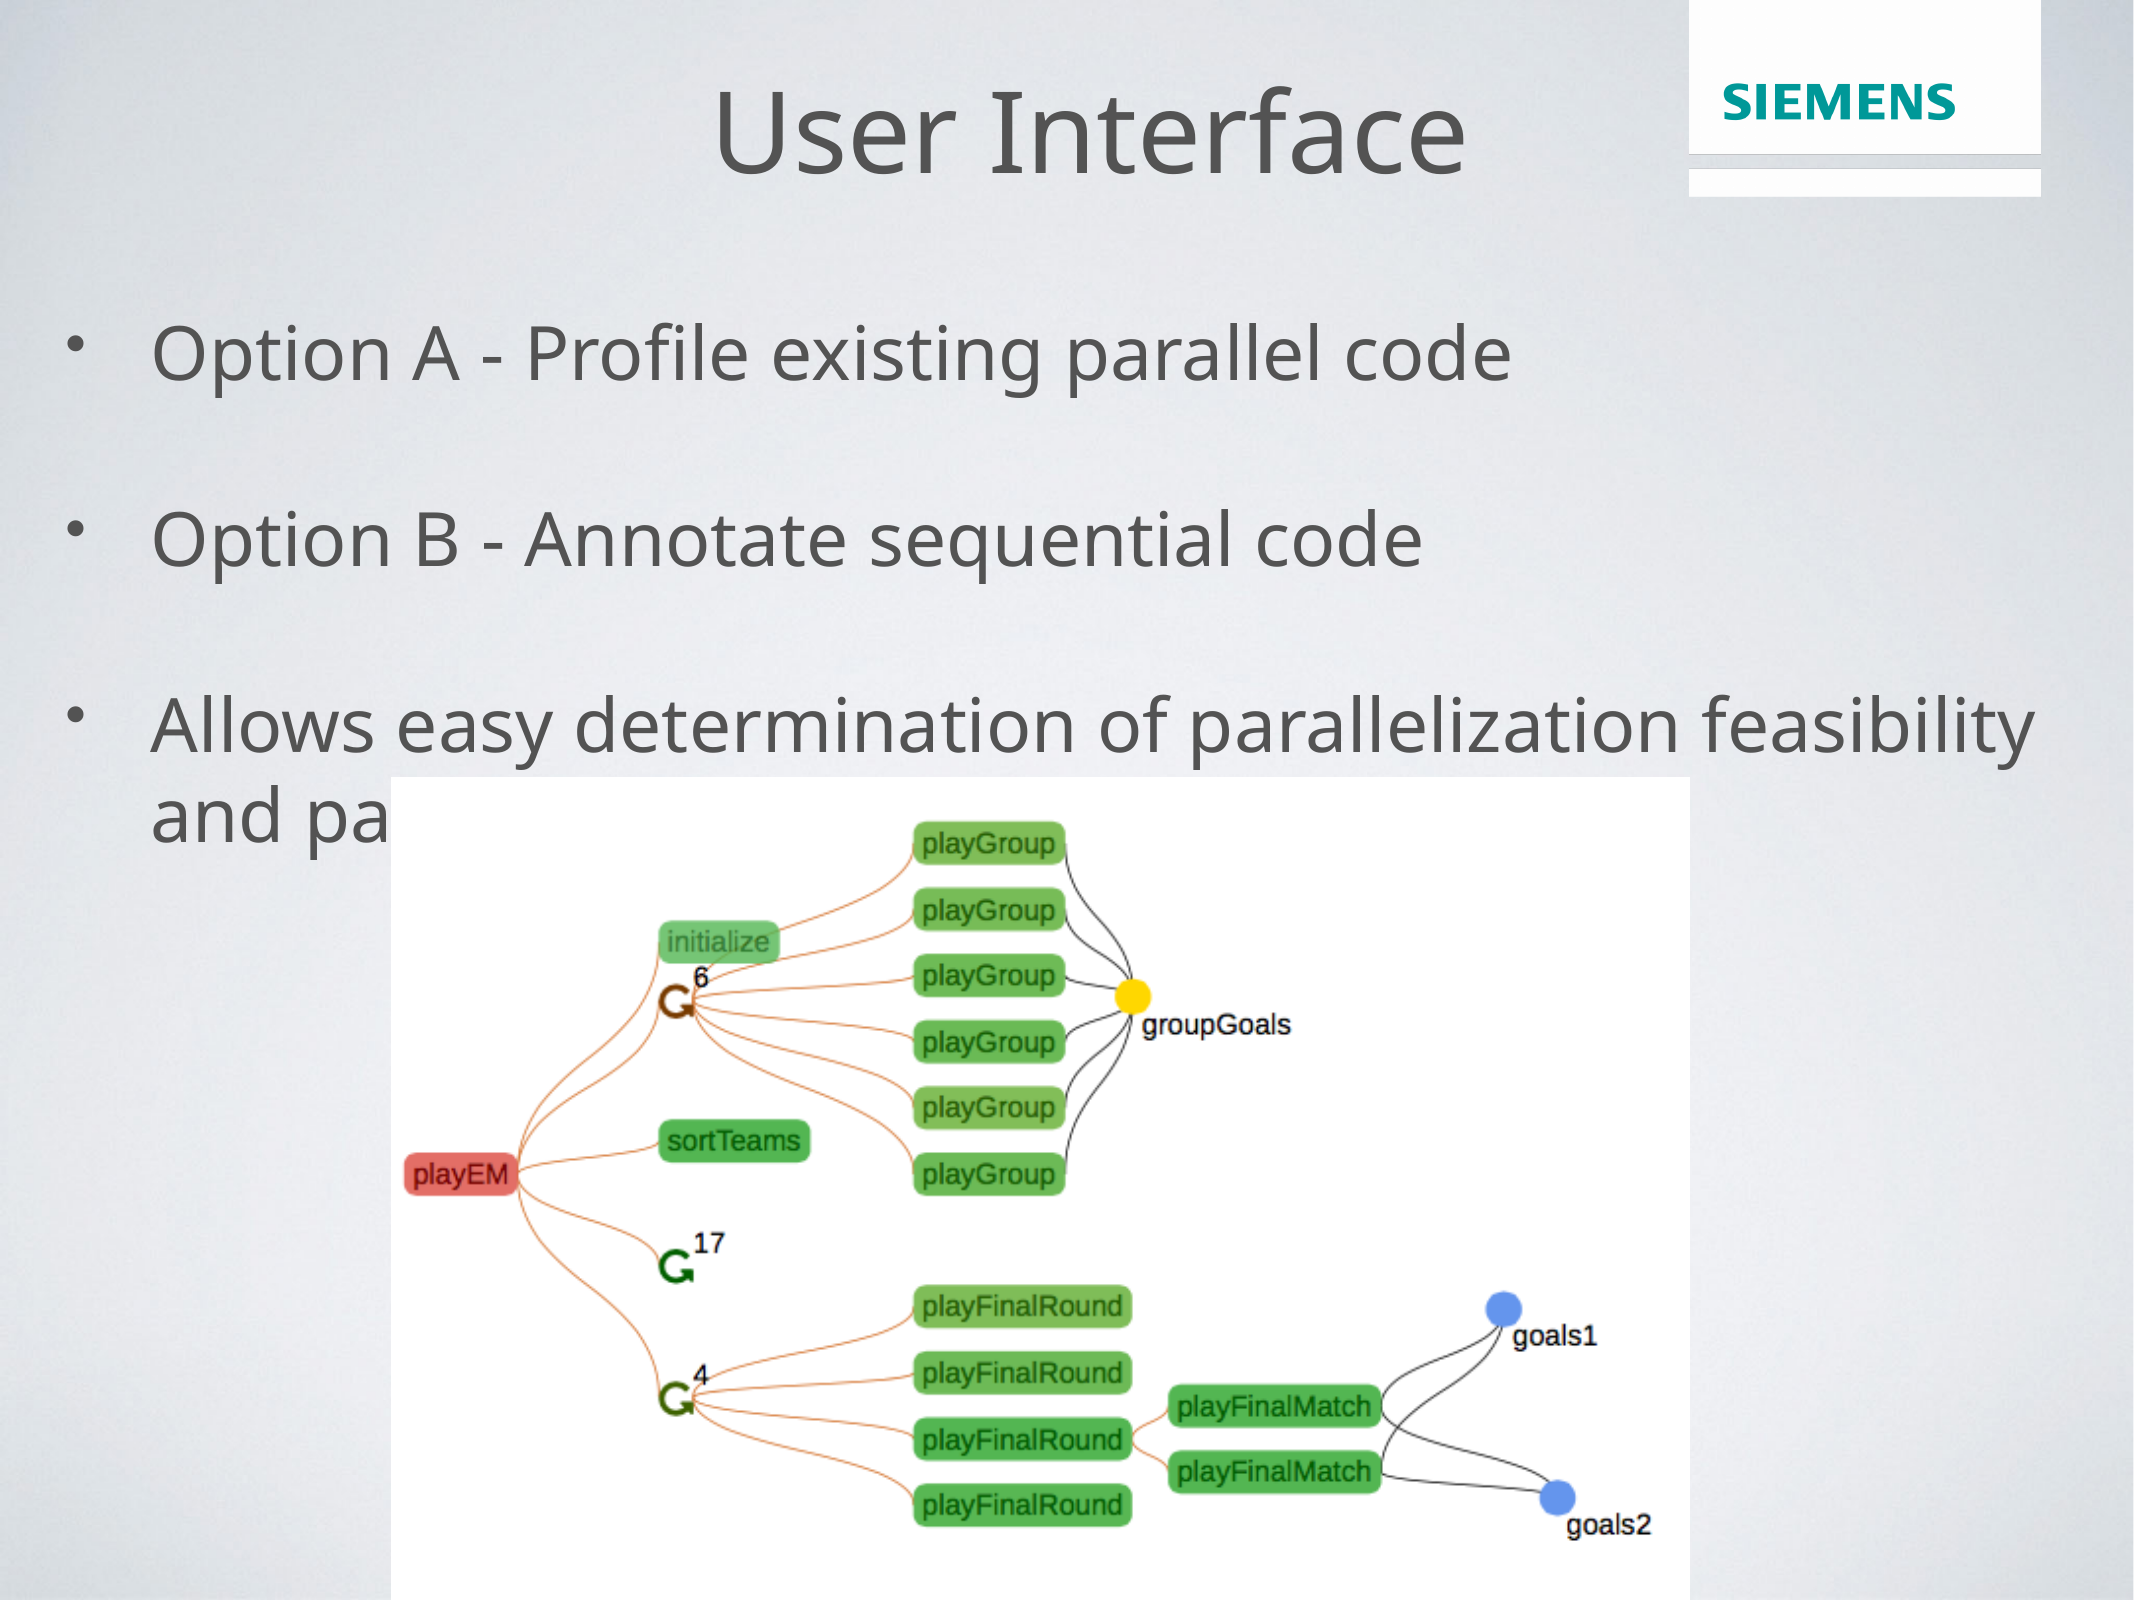

User Interface
# Option A - Profile existing parallel code
Option B - Annotate sequential code
Allows easy determination of parallelization feasibility and payoff